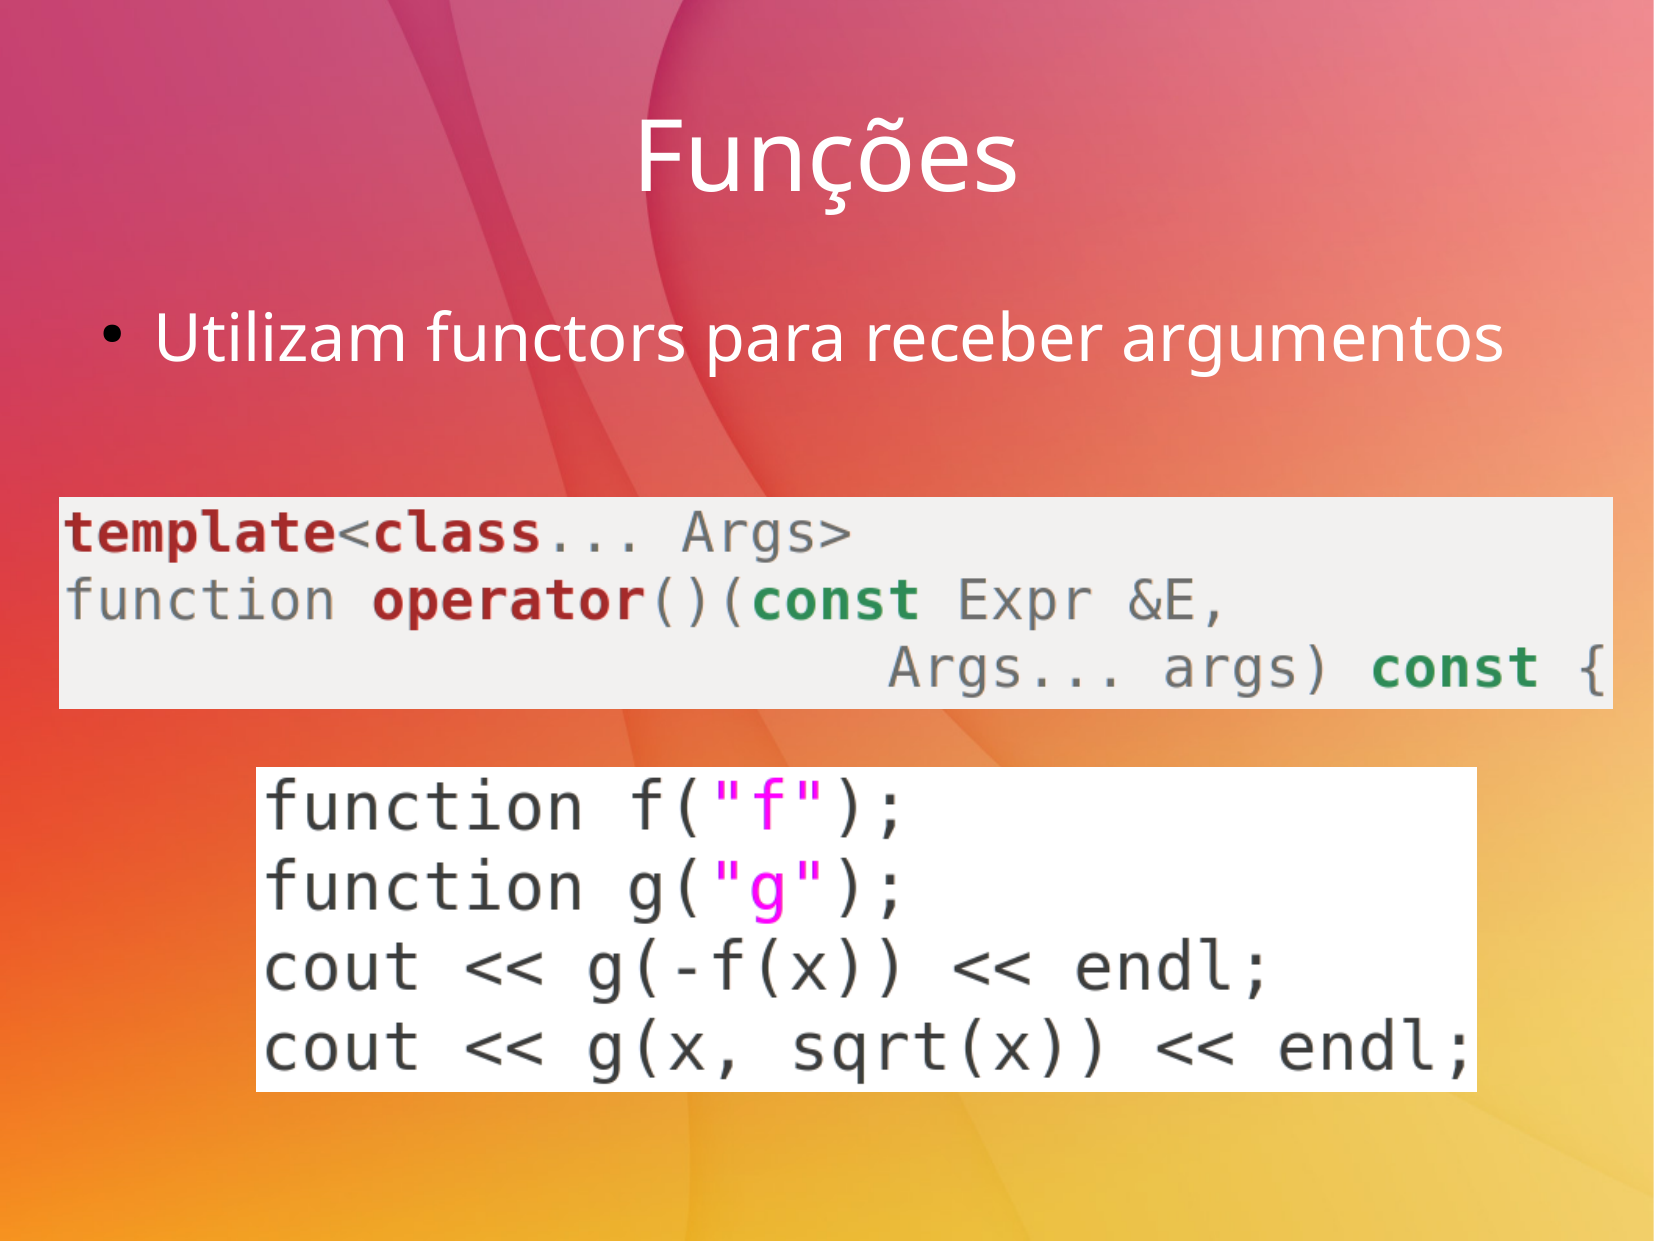

# Funções
Utilizam functors para receber argumentos